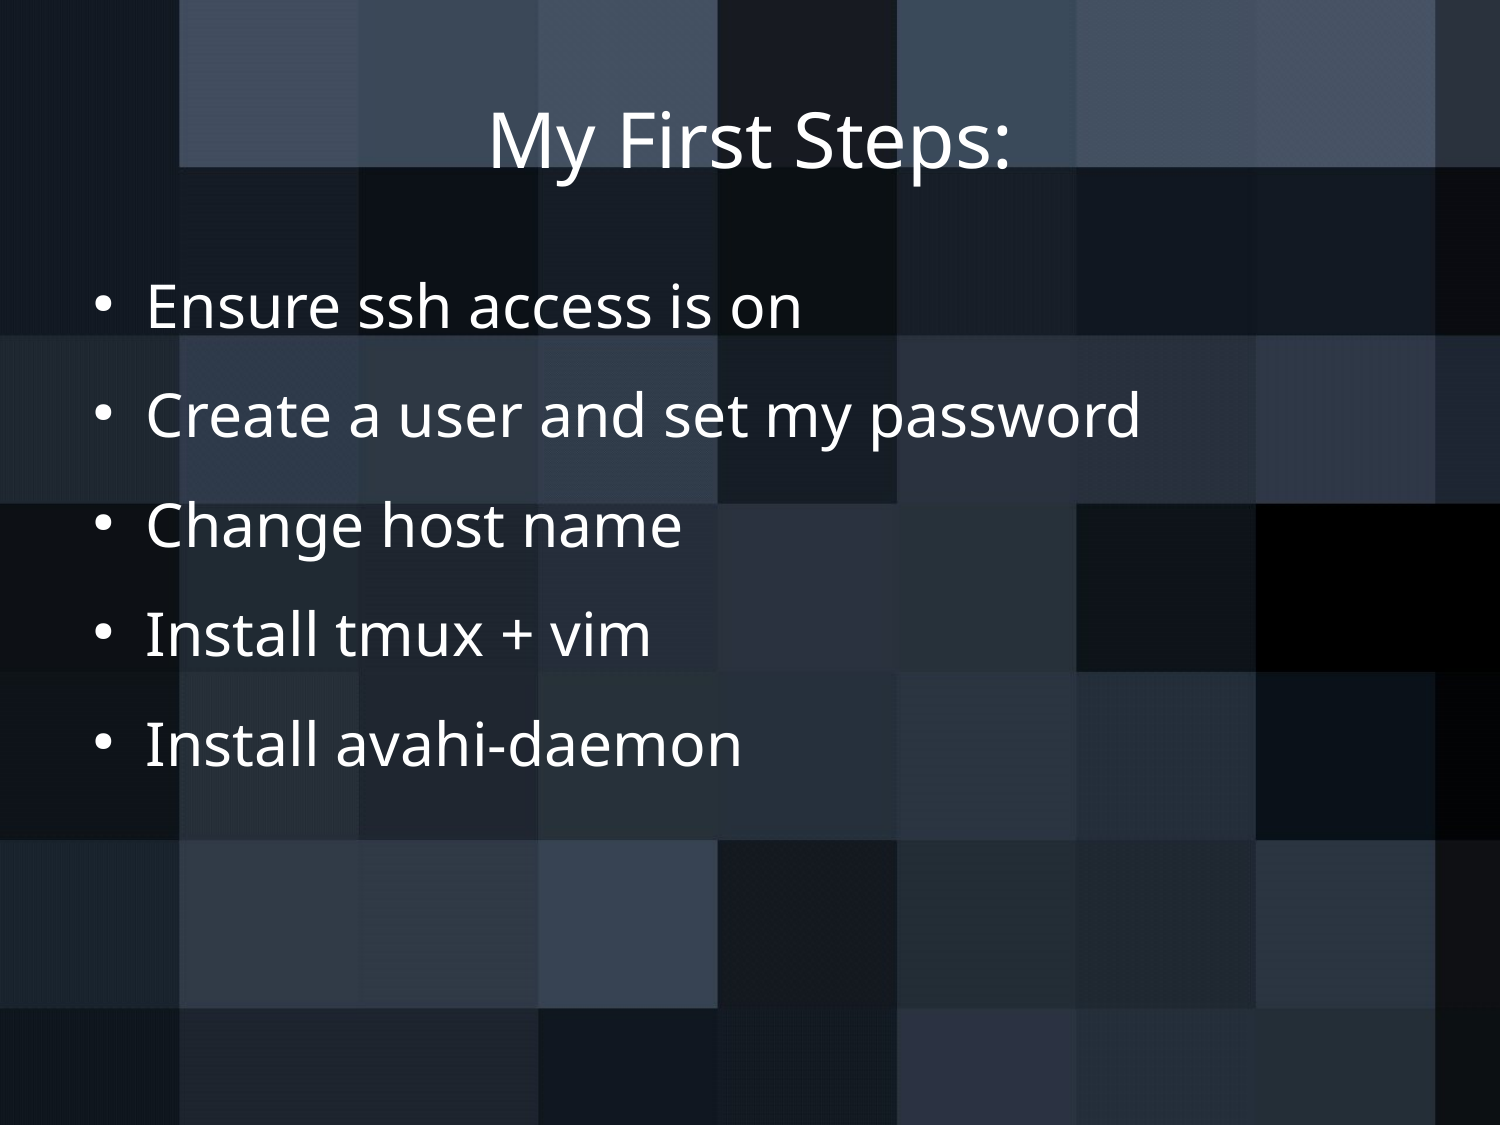

# My First Steps:
Ensure ssh access is on
Create a user and set my password
Change host name
Install tmux + vim
Install avahi-daemon